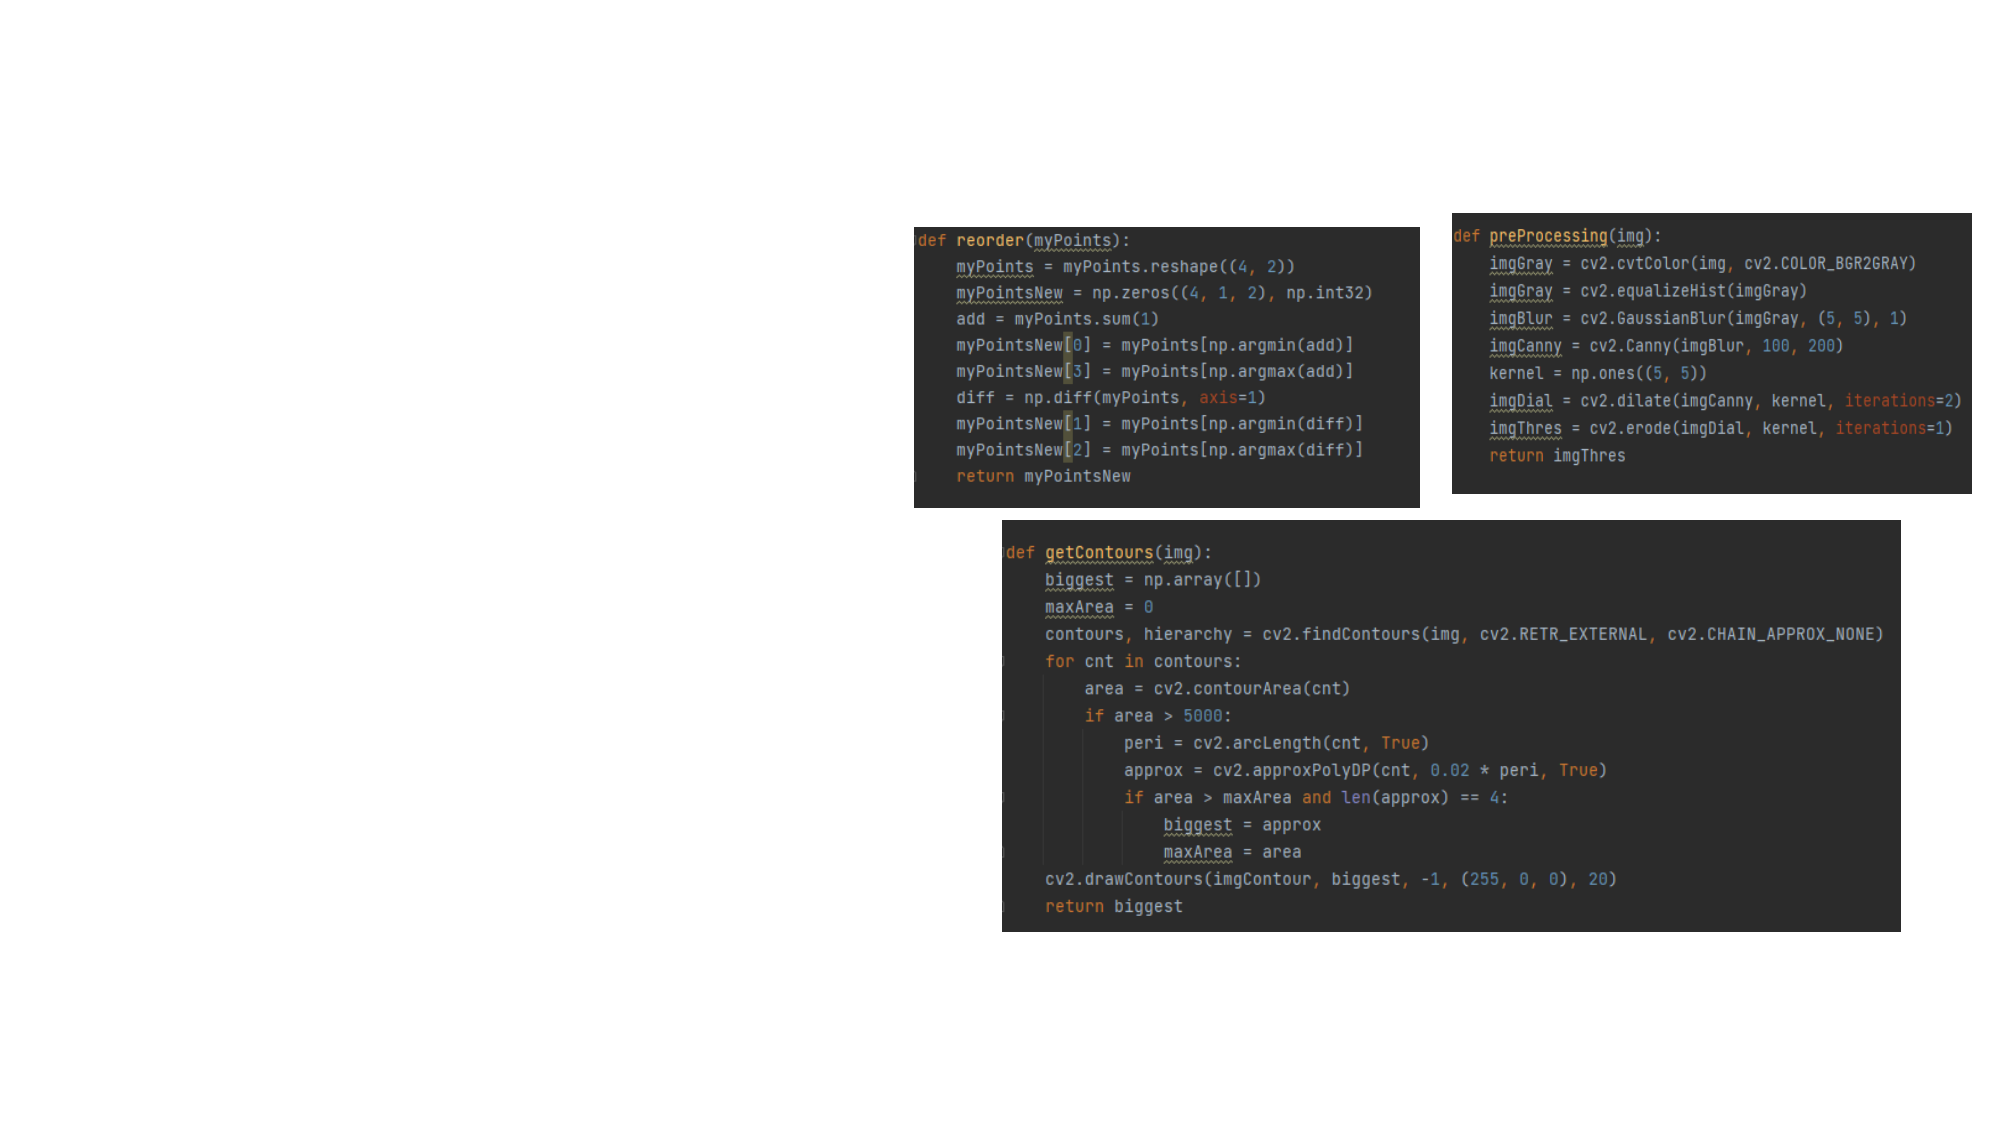

# Kód felépítése
A programban több függvény is van :
 -preProcessing(): Kép előkészítése.
 -getContours(): Azonosítás és legnagyobb négyszög kiválasztása.
 -reorder(): A négyszög pontjainak sorrendezése.
 -stackImages(): Több kép egy nézetben való megjelenítése.
Az egész folyamat valós időben fut a kamera képével, ami a végső eredményt egy másik ablakon mutatja.